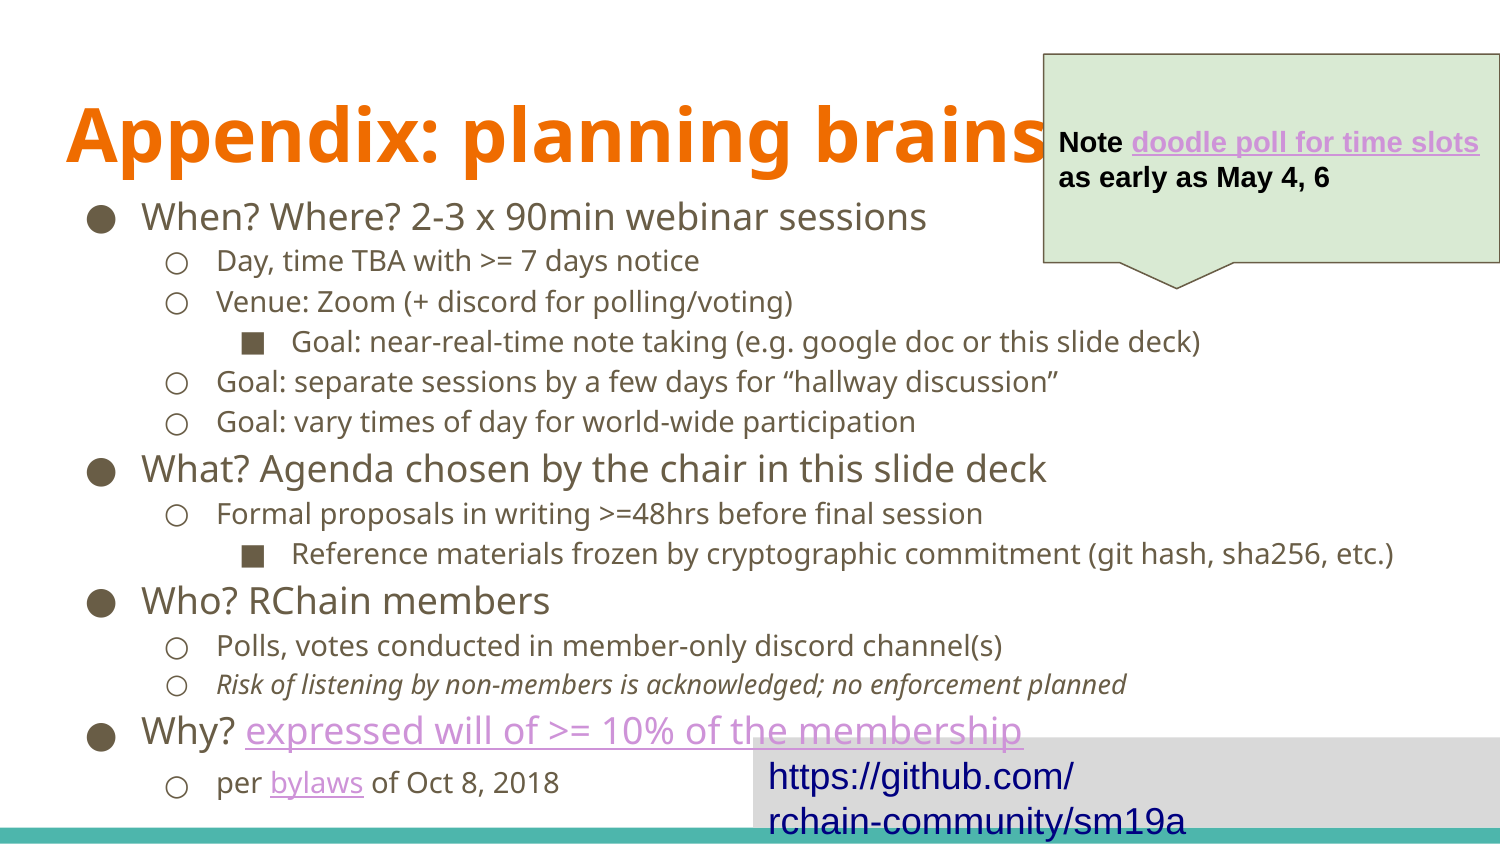

Note doodle poll for time slots as early as May 4, 6
# Appendix: planning brainstorm
When? Where? 2-3 x 90min webinar sessions
Day, time TBA with >= 7 days notice
Venue: Zoom (+ discord for polling/voting)
Goal: near-real-time note taking (e.g. google doc or this slide deck)
Goal: separate sessions by a few days for “hallway discussion”
Goal: vary times of day for world-wide participation
What? Agenda chosen by the chair in this slide deck
Formal proposals in writing >=48hrs before final session
Reference materials frozen by cryptographic commitment (git hash, sha256, etc.)
Who? RChain members
Polls, votes conducted in member-only discord channel(s)
Risk of listening by non-members is acknowledged; no enforcement planned
Why? expressed will of >= 10% of the membership
per bylaws of Oct 8, 2018